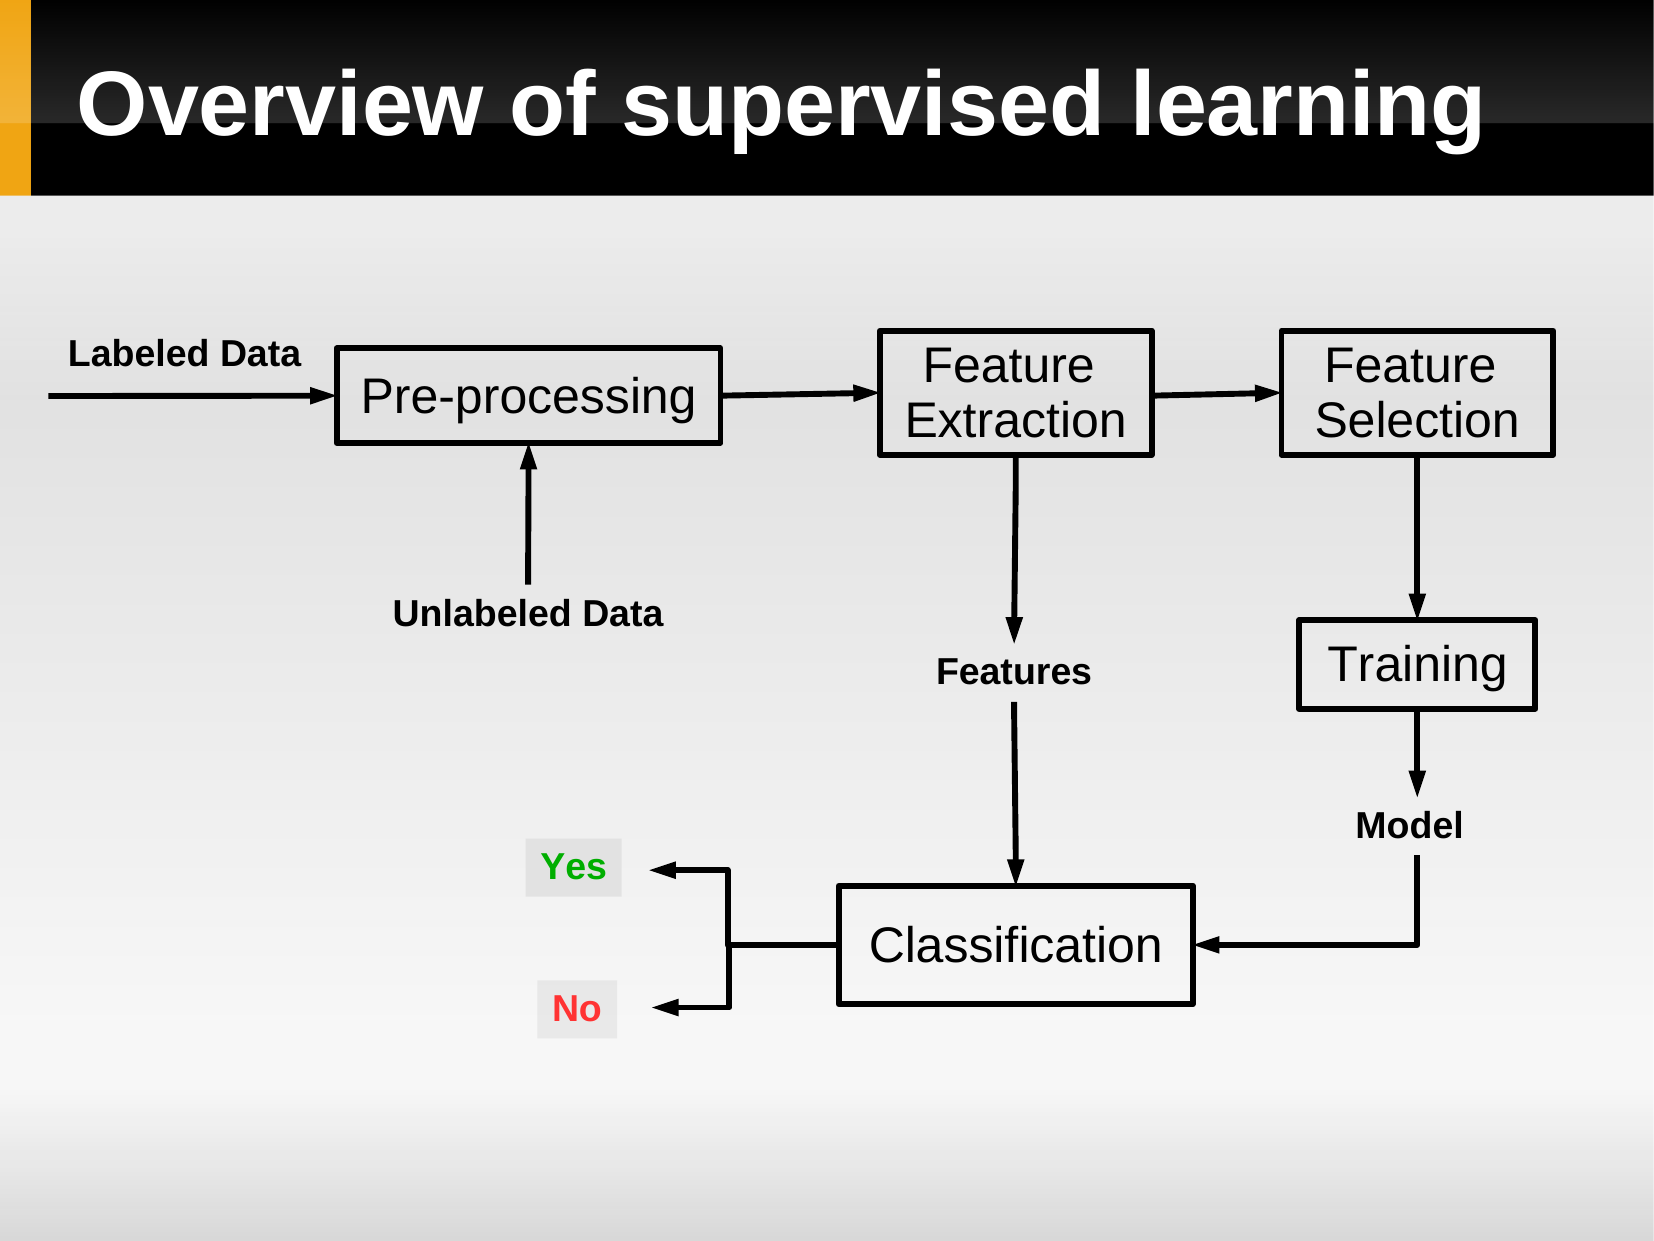

# Overview of supervised learning
Labeled Data
Feature
Extraction
Feature
Selection
Pre-processing
Unlabeled Data
Training
Features
Model
Yes
Classification
No